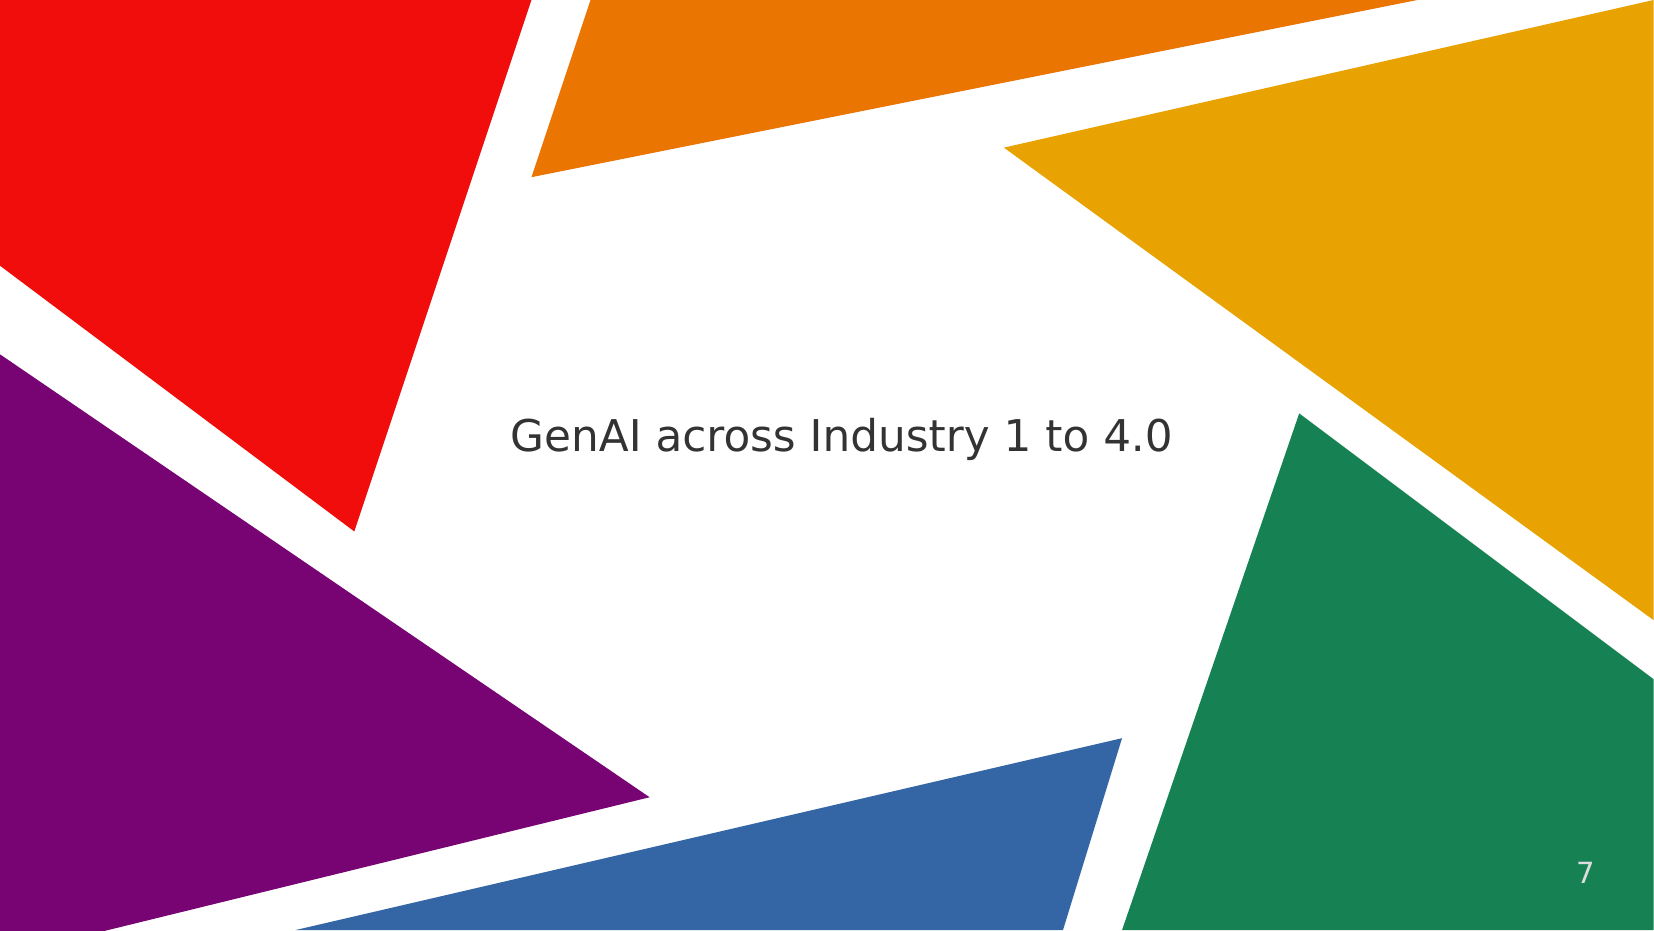

# GenAI across Industry 1 to 4.0
7